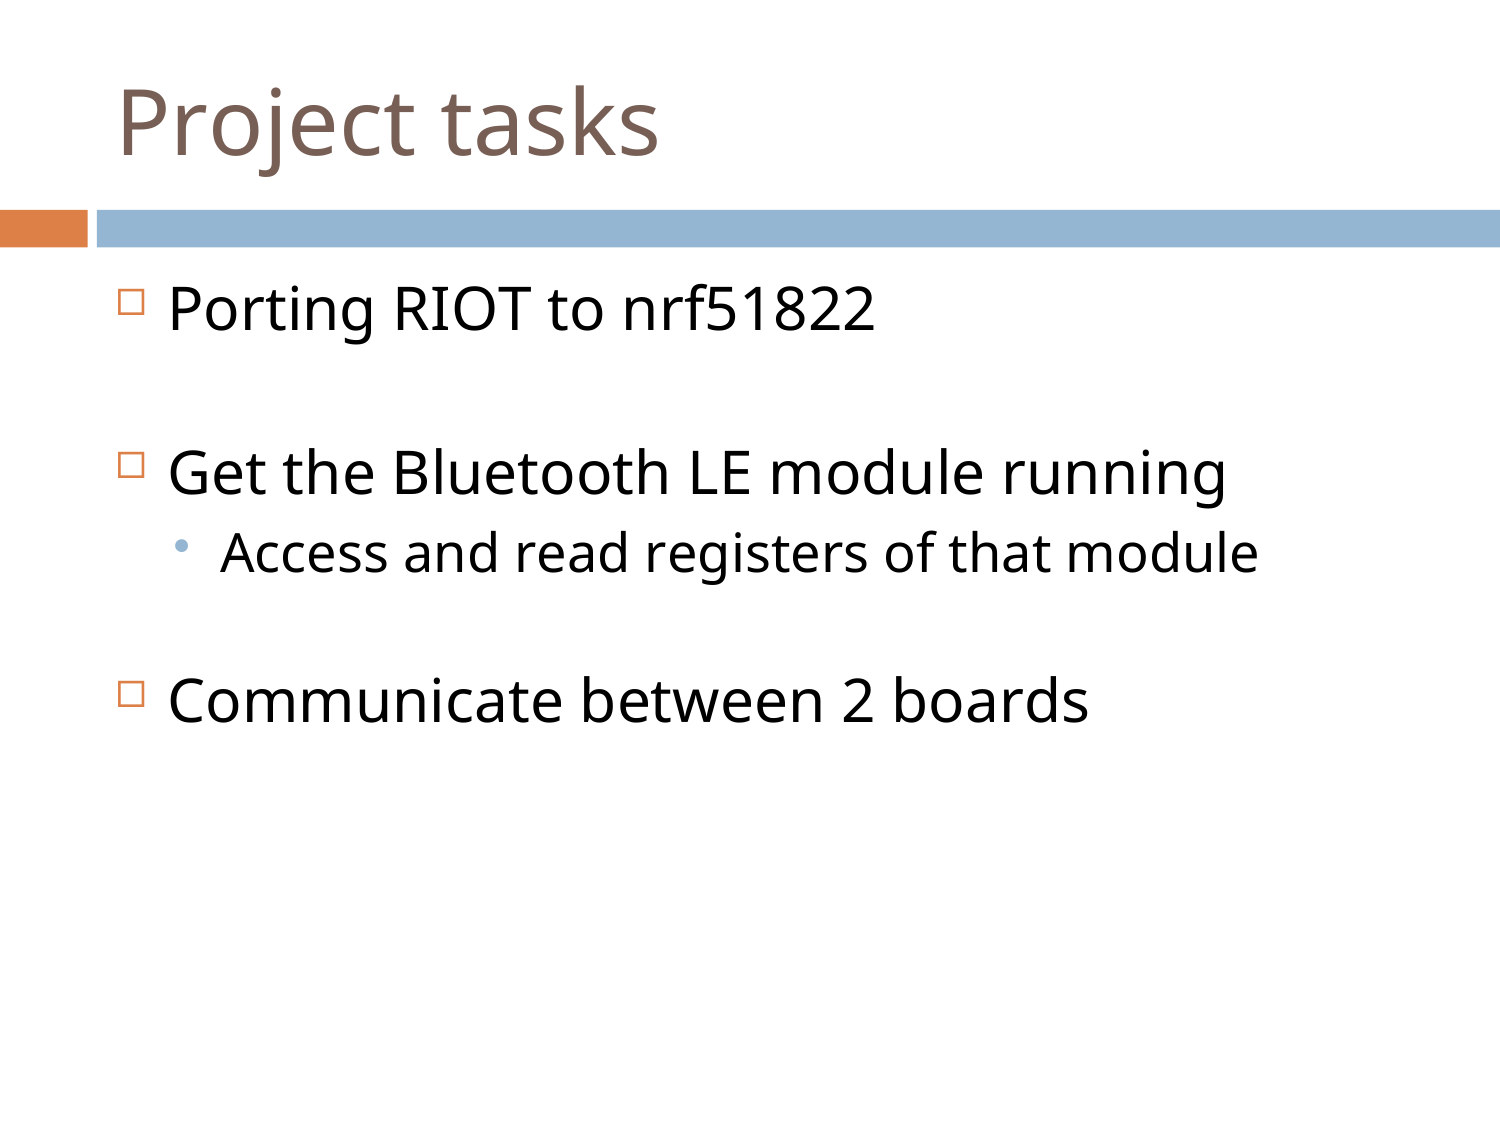

# Project tasks
Porting RIOT to nrf51822
Get the Bluetooth LE module running
Access and read registers of that module
Communicate between 2 boards